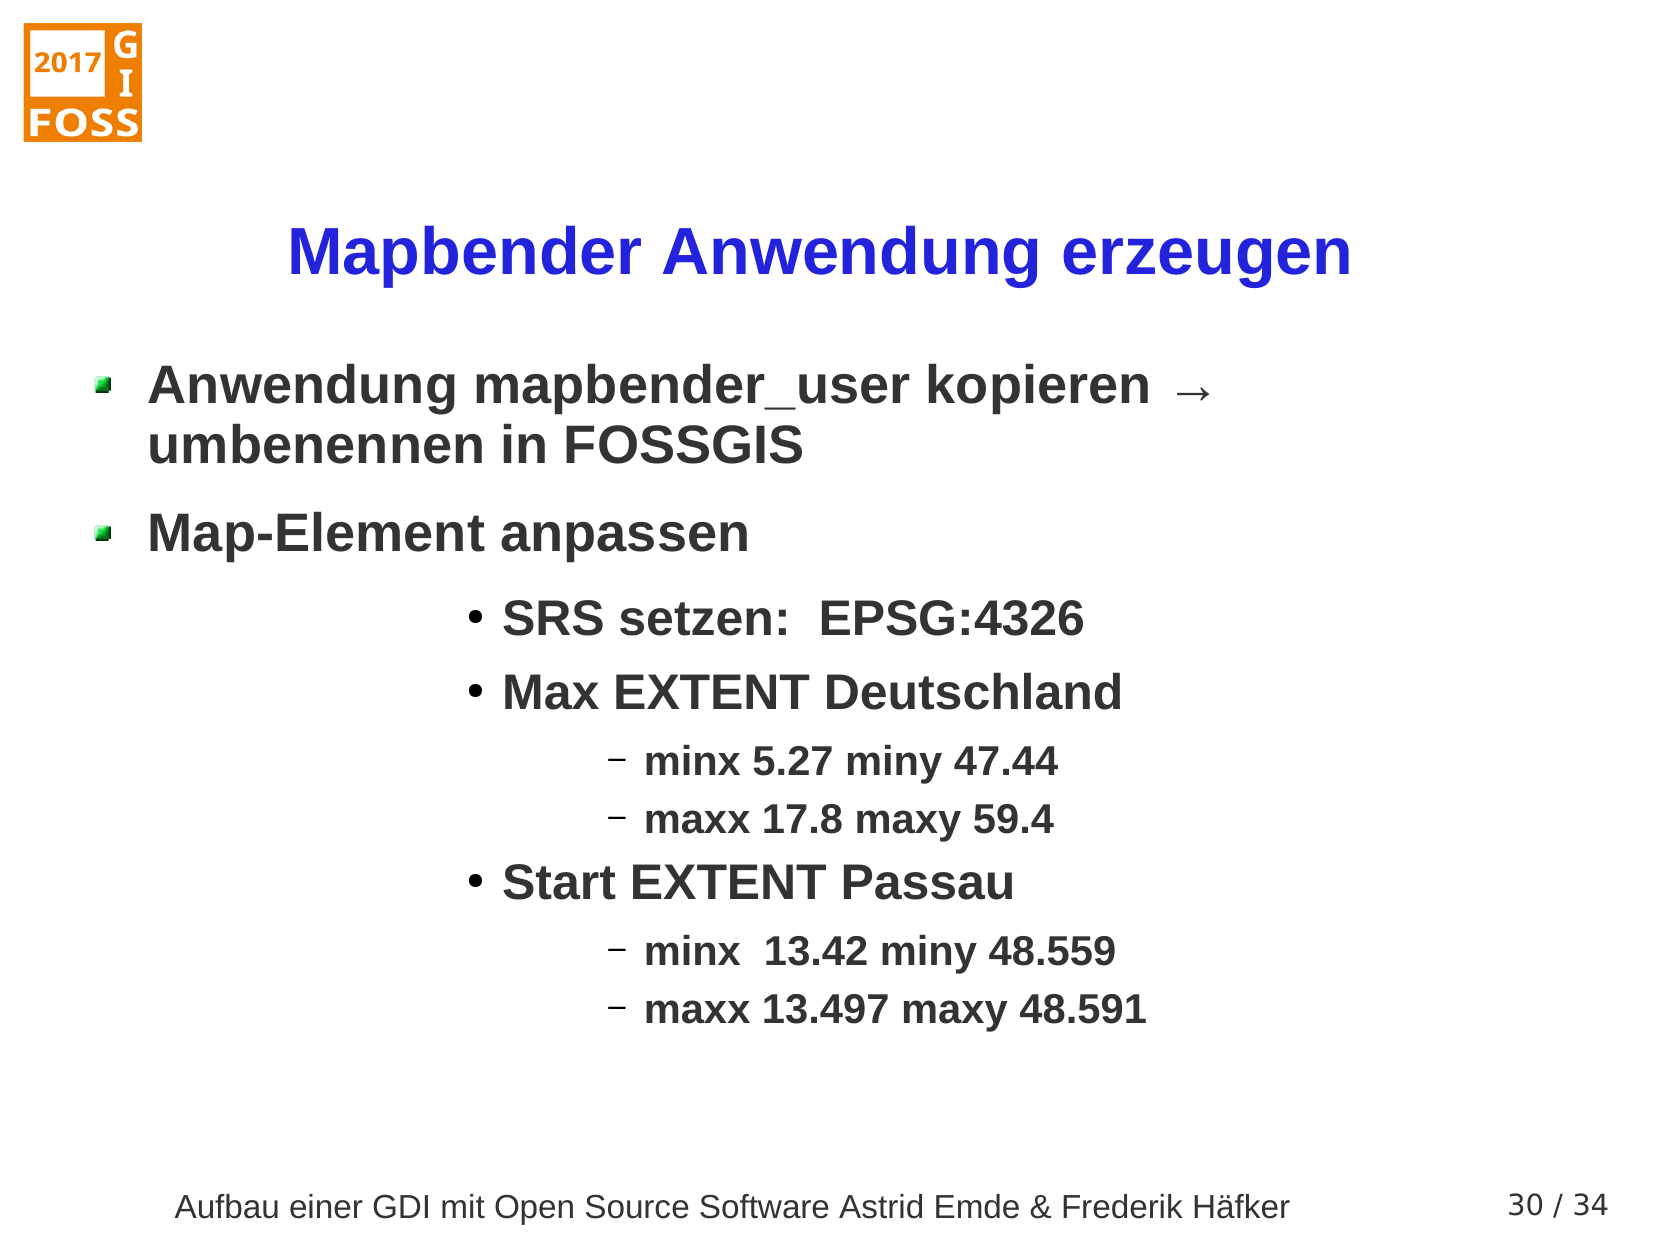

# Mapbender Anwendung erzeugen
Anwendung mapbender_user kopieren → umbenennen in FOSSGIS
Map-Element anpassen
SRS setzen: EPSG:4326
Max EXTENT Deutschland
minx 5.27 miny 47.44
maxx 17.8 maxy 59.4
Start EXTENT Passau
minx 13.42 miny 48.559
maxx 13.497 maxy 48.591